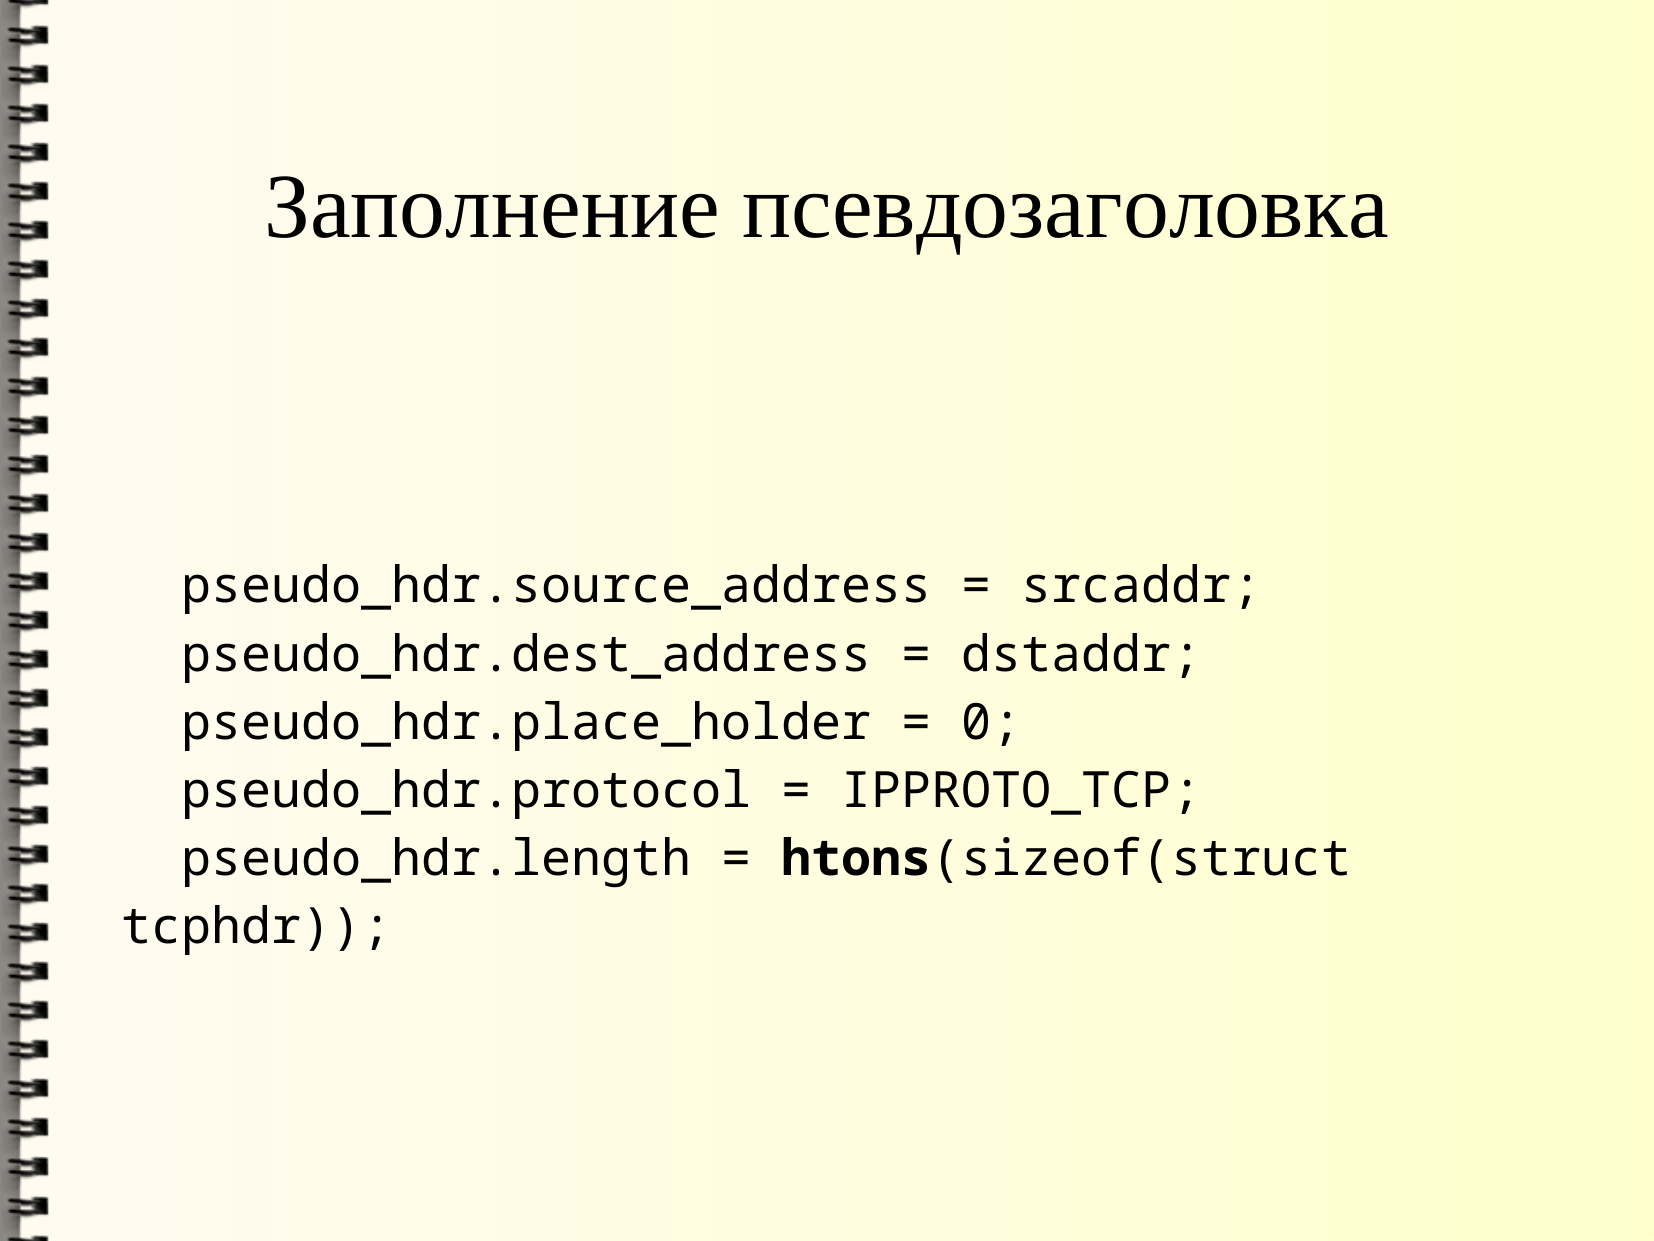

# Заполнение псевдозаголовка
 pseudo_hdr.source_address = srcaddr;
 pseudo_hdr.dest_address = dstaddr;
 pseudo_hdr.place_holder = 0;
 pseudo_hdr.protocol = IPPROTO_TCP;
 pseudo_hdr.length = htons(sizeof(struct tcphdr));